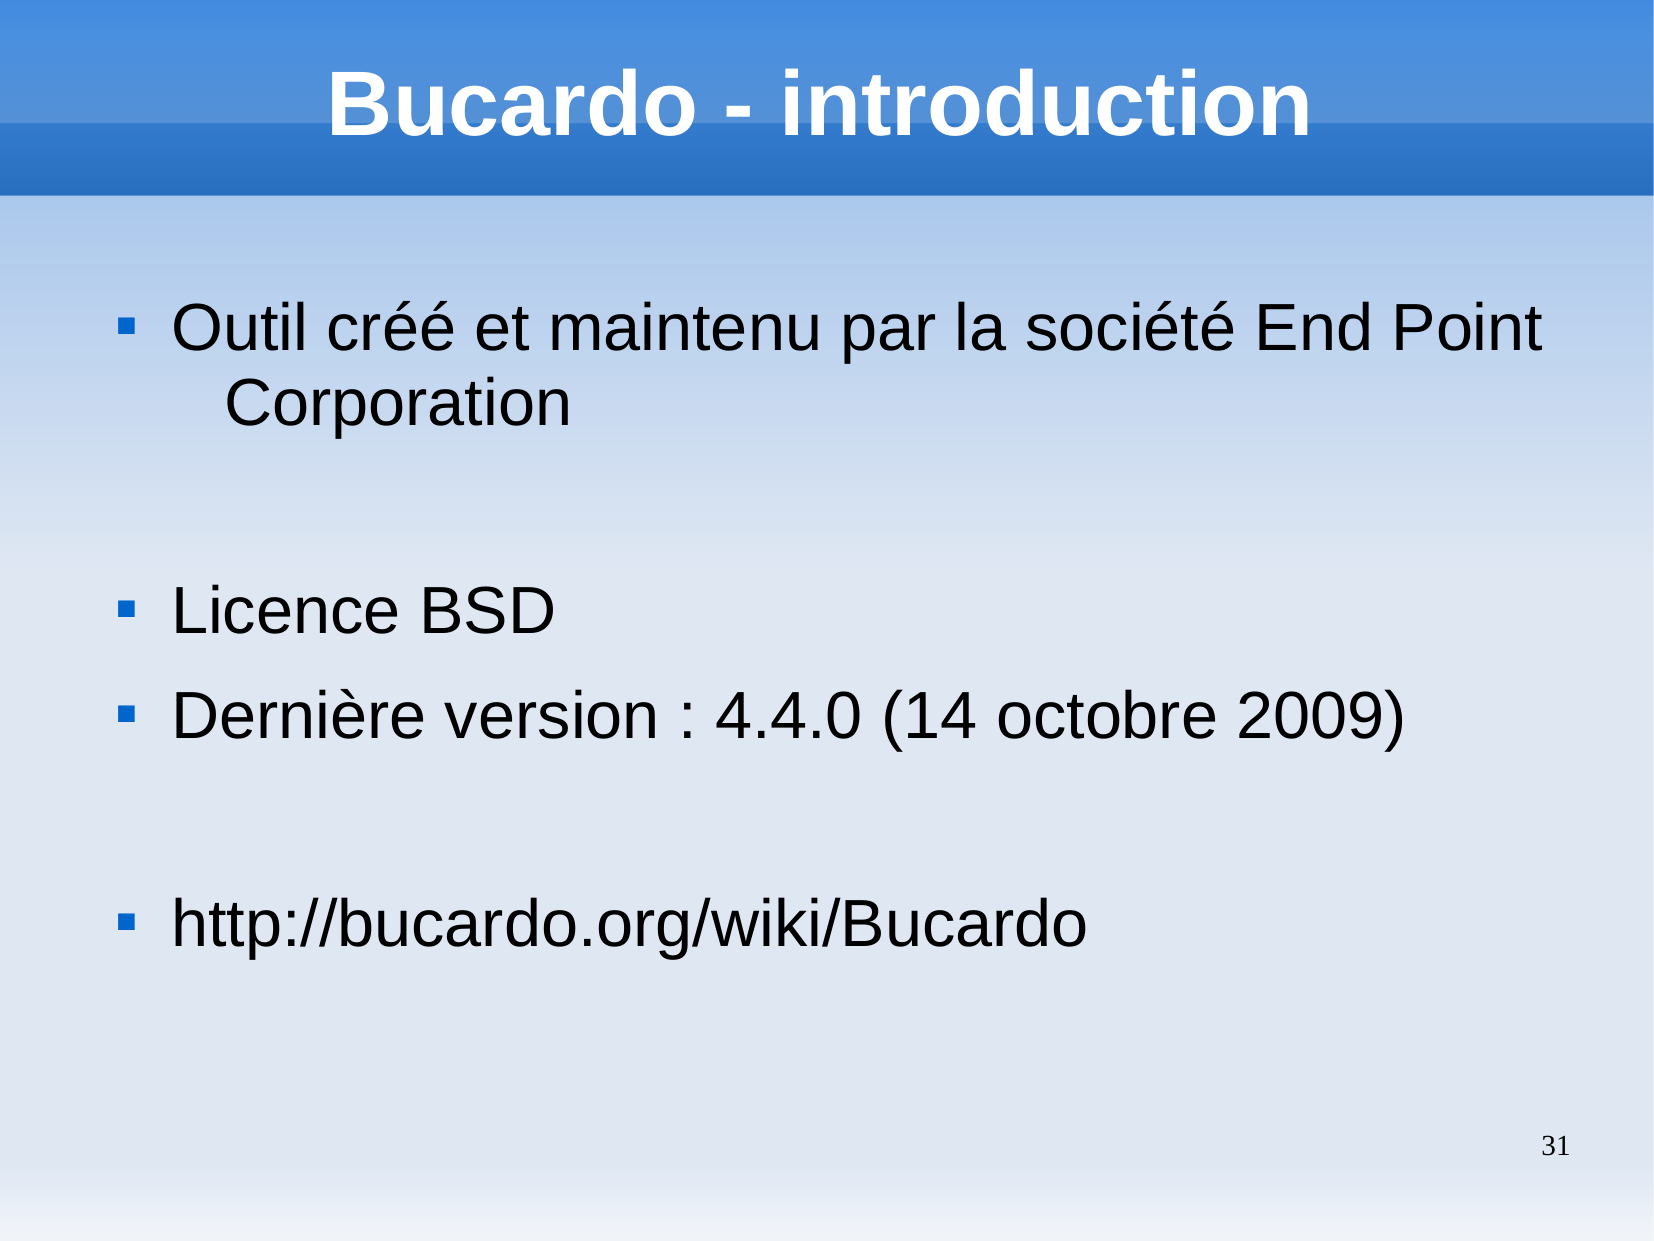

# Bucardo - introduction
Outil créé et maintenu par la société End Point Corporation
Licence BSD
Dernière version : 4.4.0 (14 octobre 2009)
http://bucardo.org/wiki/Bucardo
31